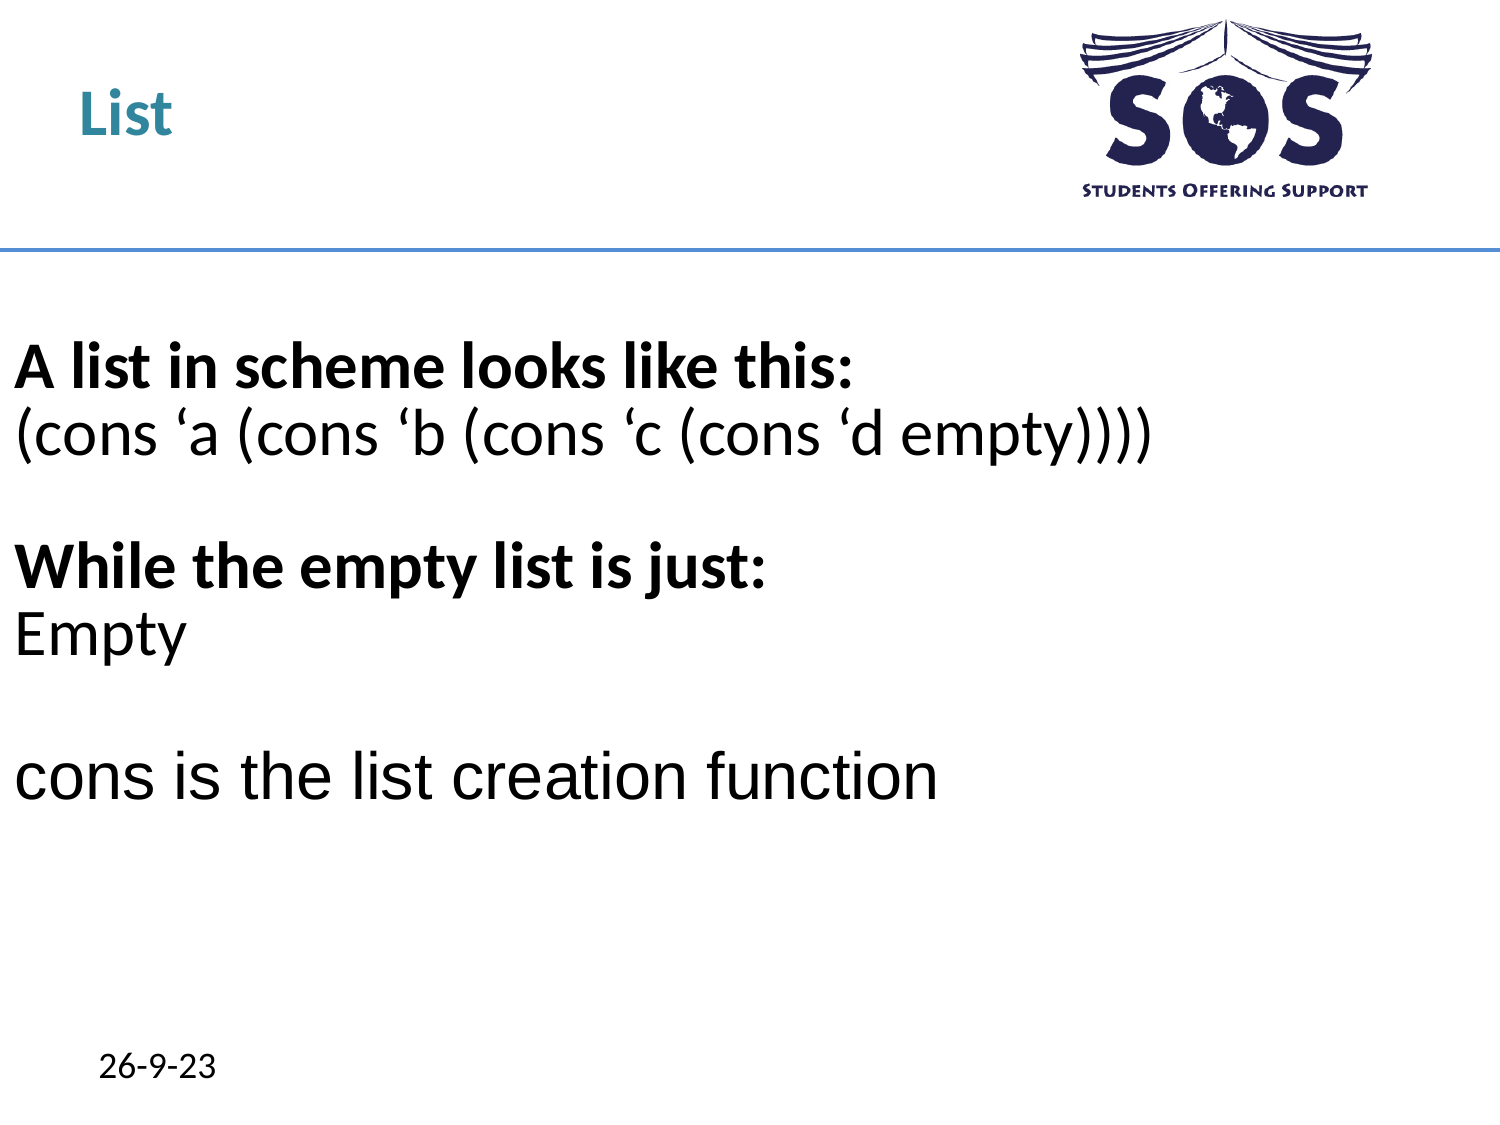

# List
A list in scheme looks like this:
(cons ‘a (cons ‘b (cons ‘c (cons ‘d empty))))
While the empty list is just:
Empty
cons is the list creation function